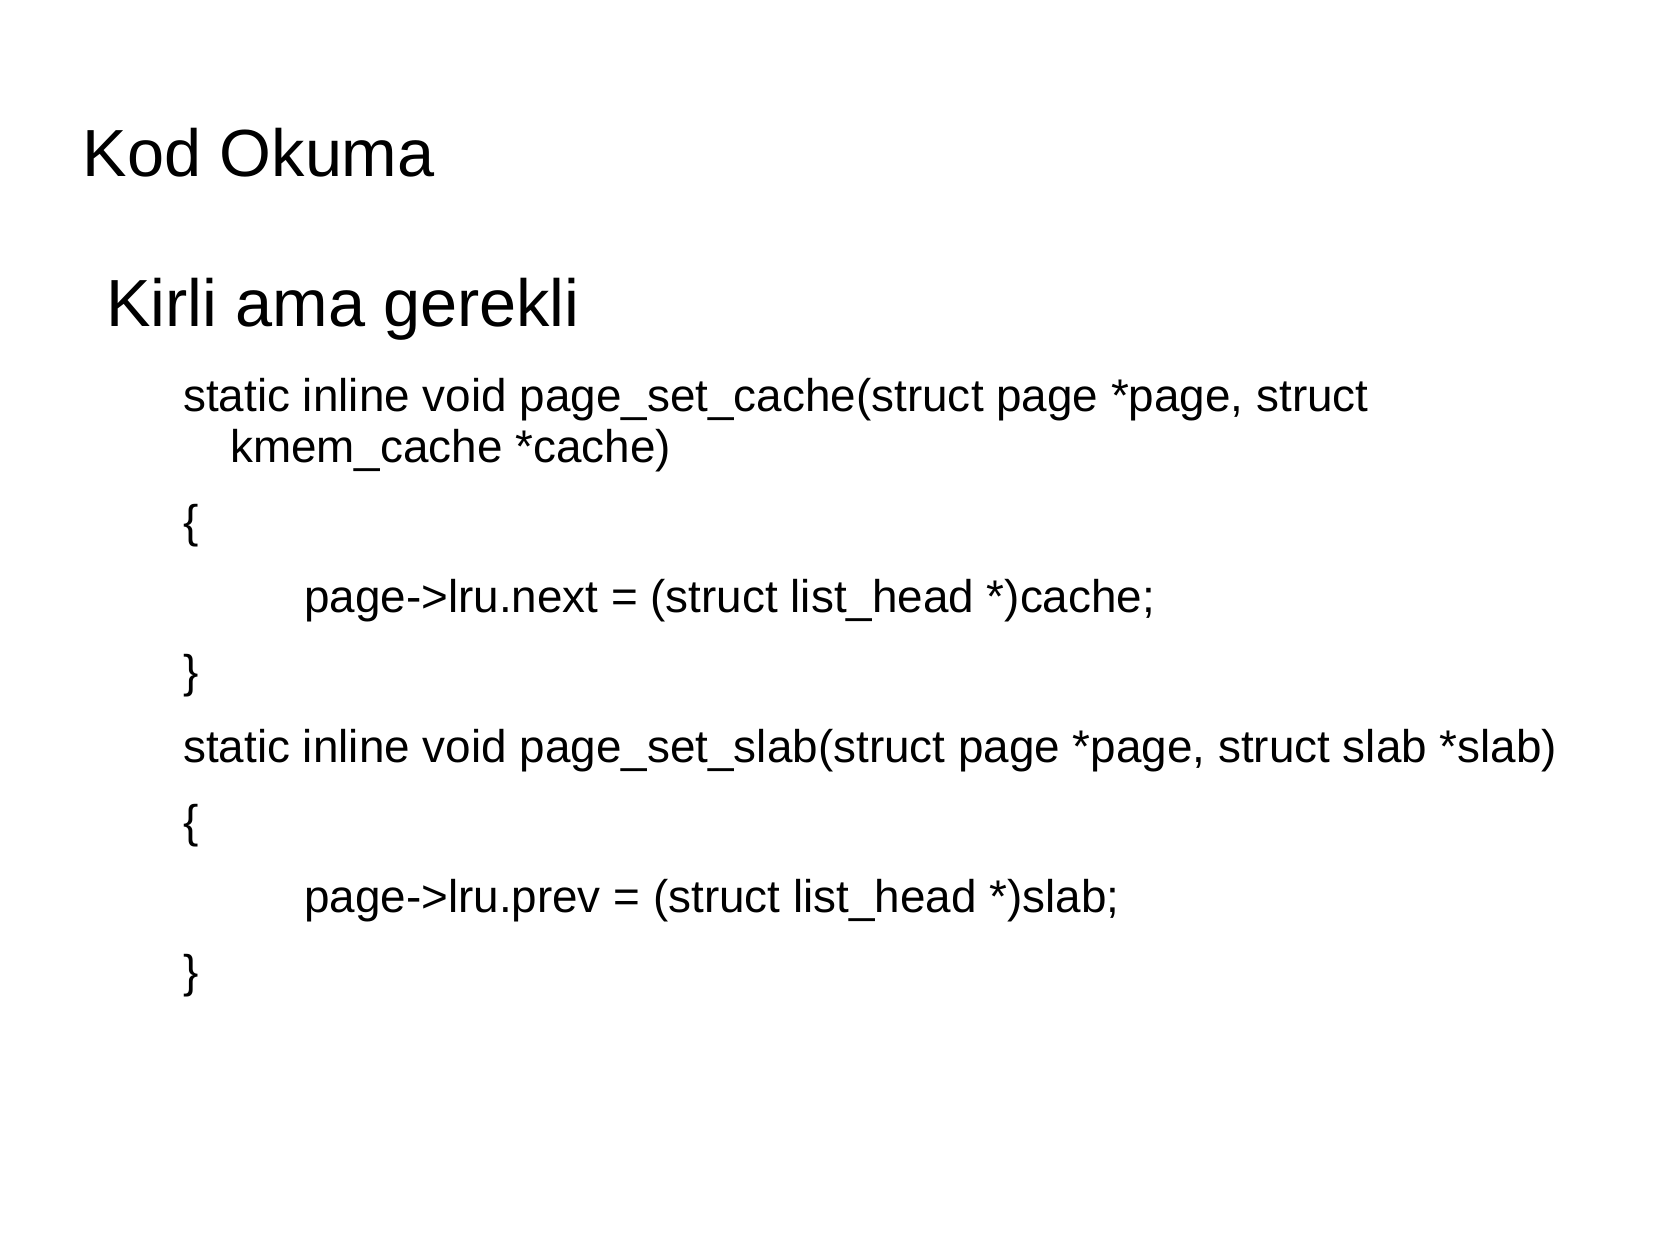

# Kod Okuma
Kirli ama gerekli
static inline void page_set_cache(struct page *page, struct kmem_cache *cache)
{
	page->lru.next = (struct list_head *)cache;
}
static inline void page_set_slab(struct page *page, struct slab *slab)
{
	page->lru.prev = (struct list_head *)slab;
}